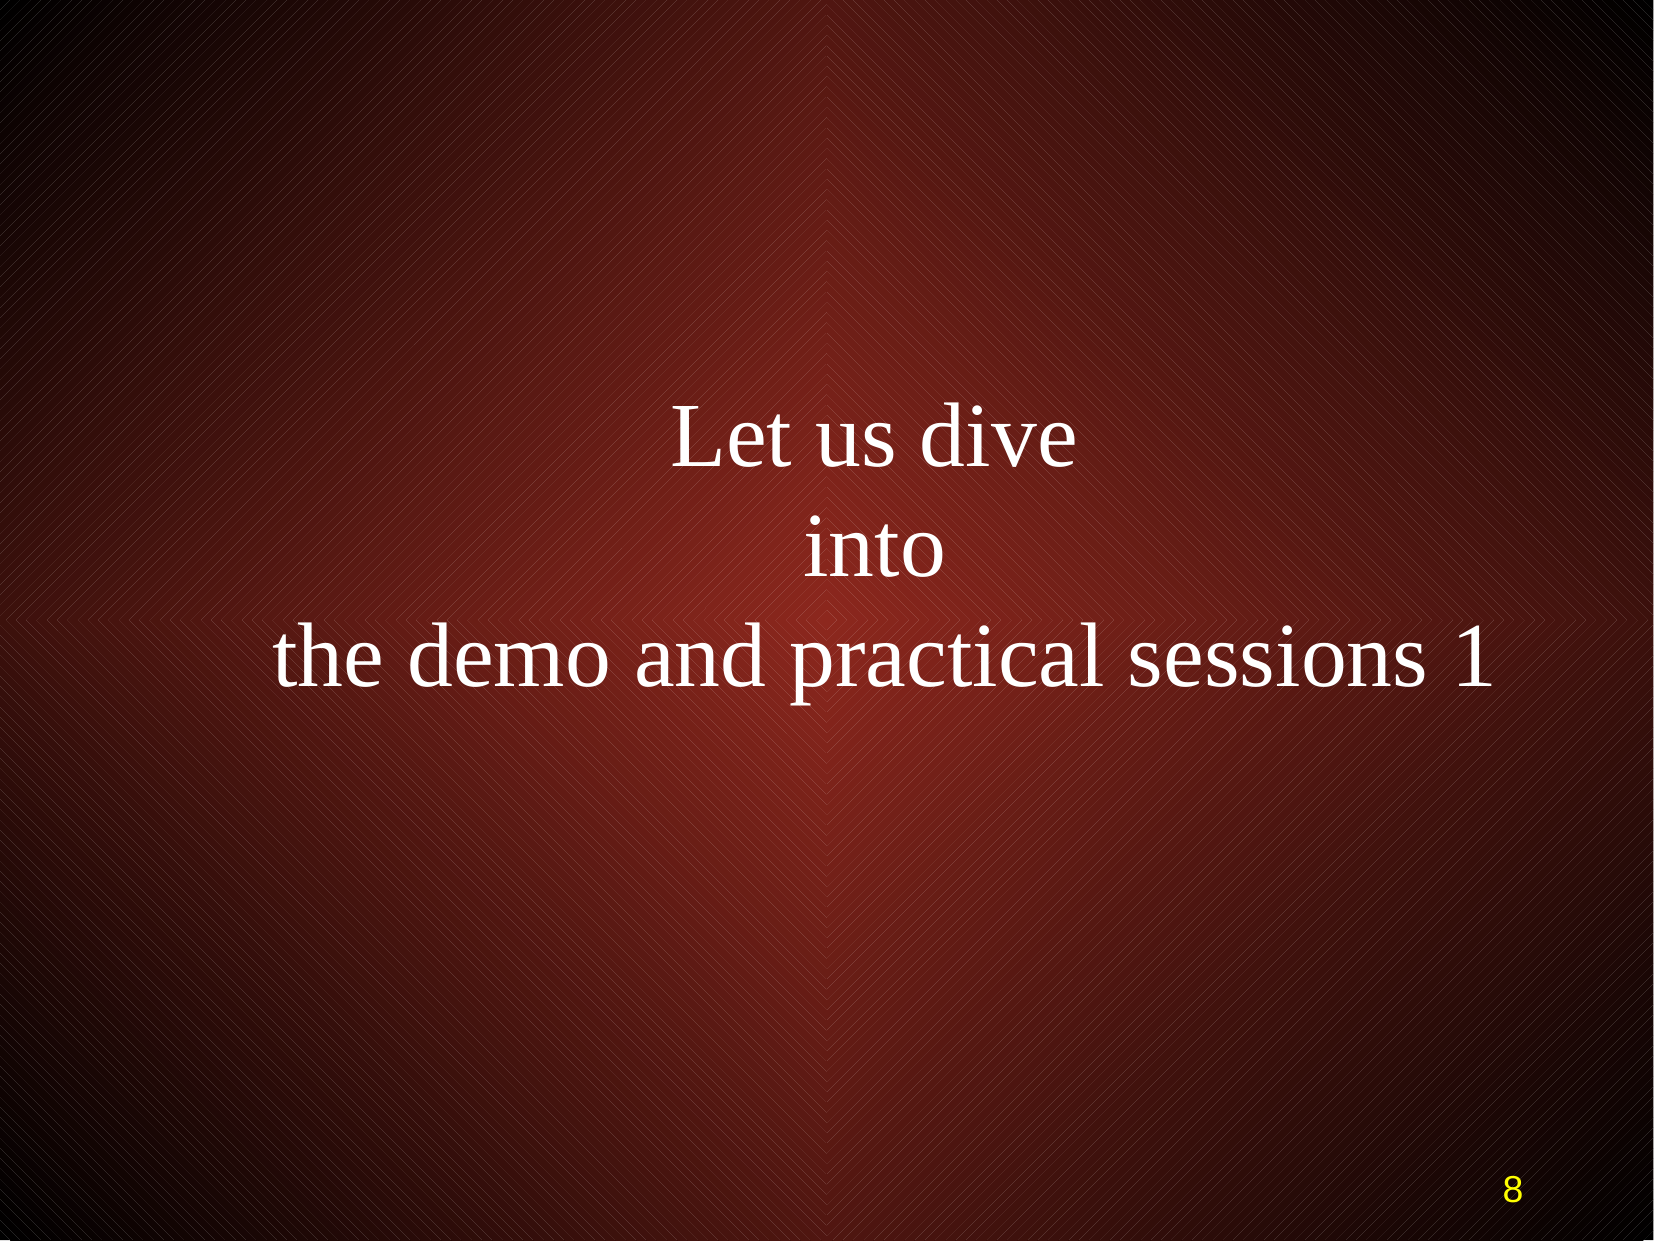

Let us dive
into
the demo and practical sessions 1